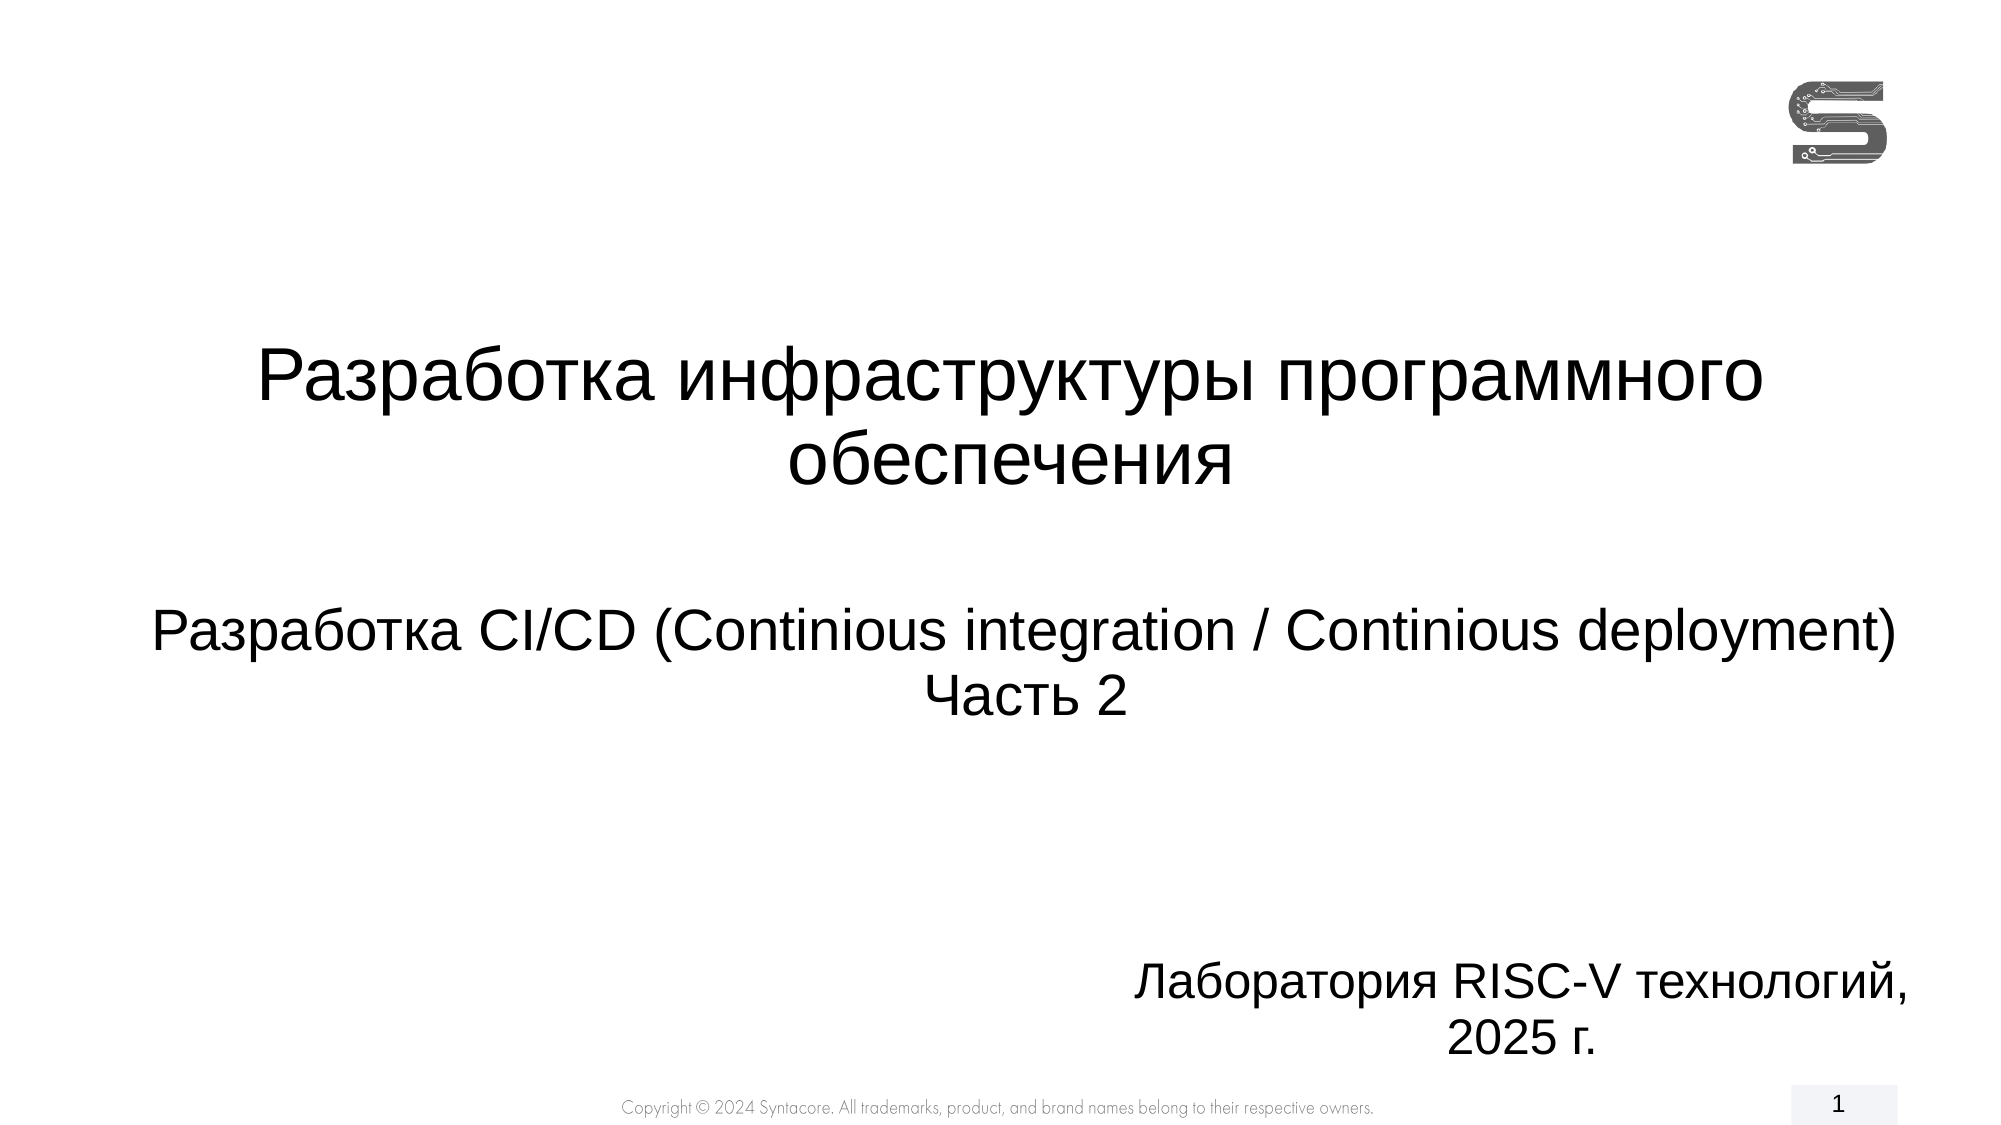

Разработка инфраструктуры программного обеспечения
Разработка CI/CD (Continious integration / Continious deployment)
Часть 2
Лаборатория RISC-V технологий, 2025 г.